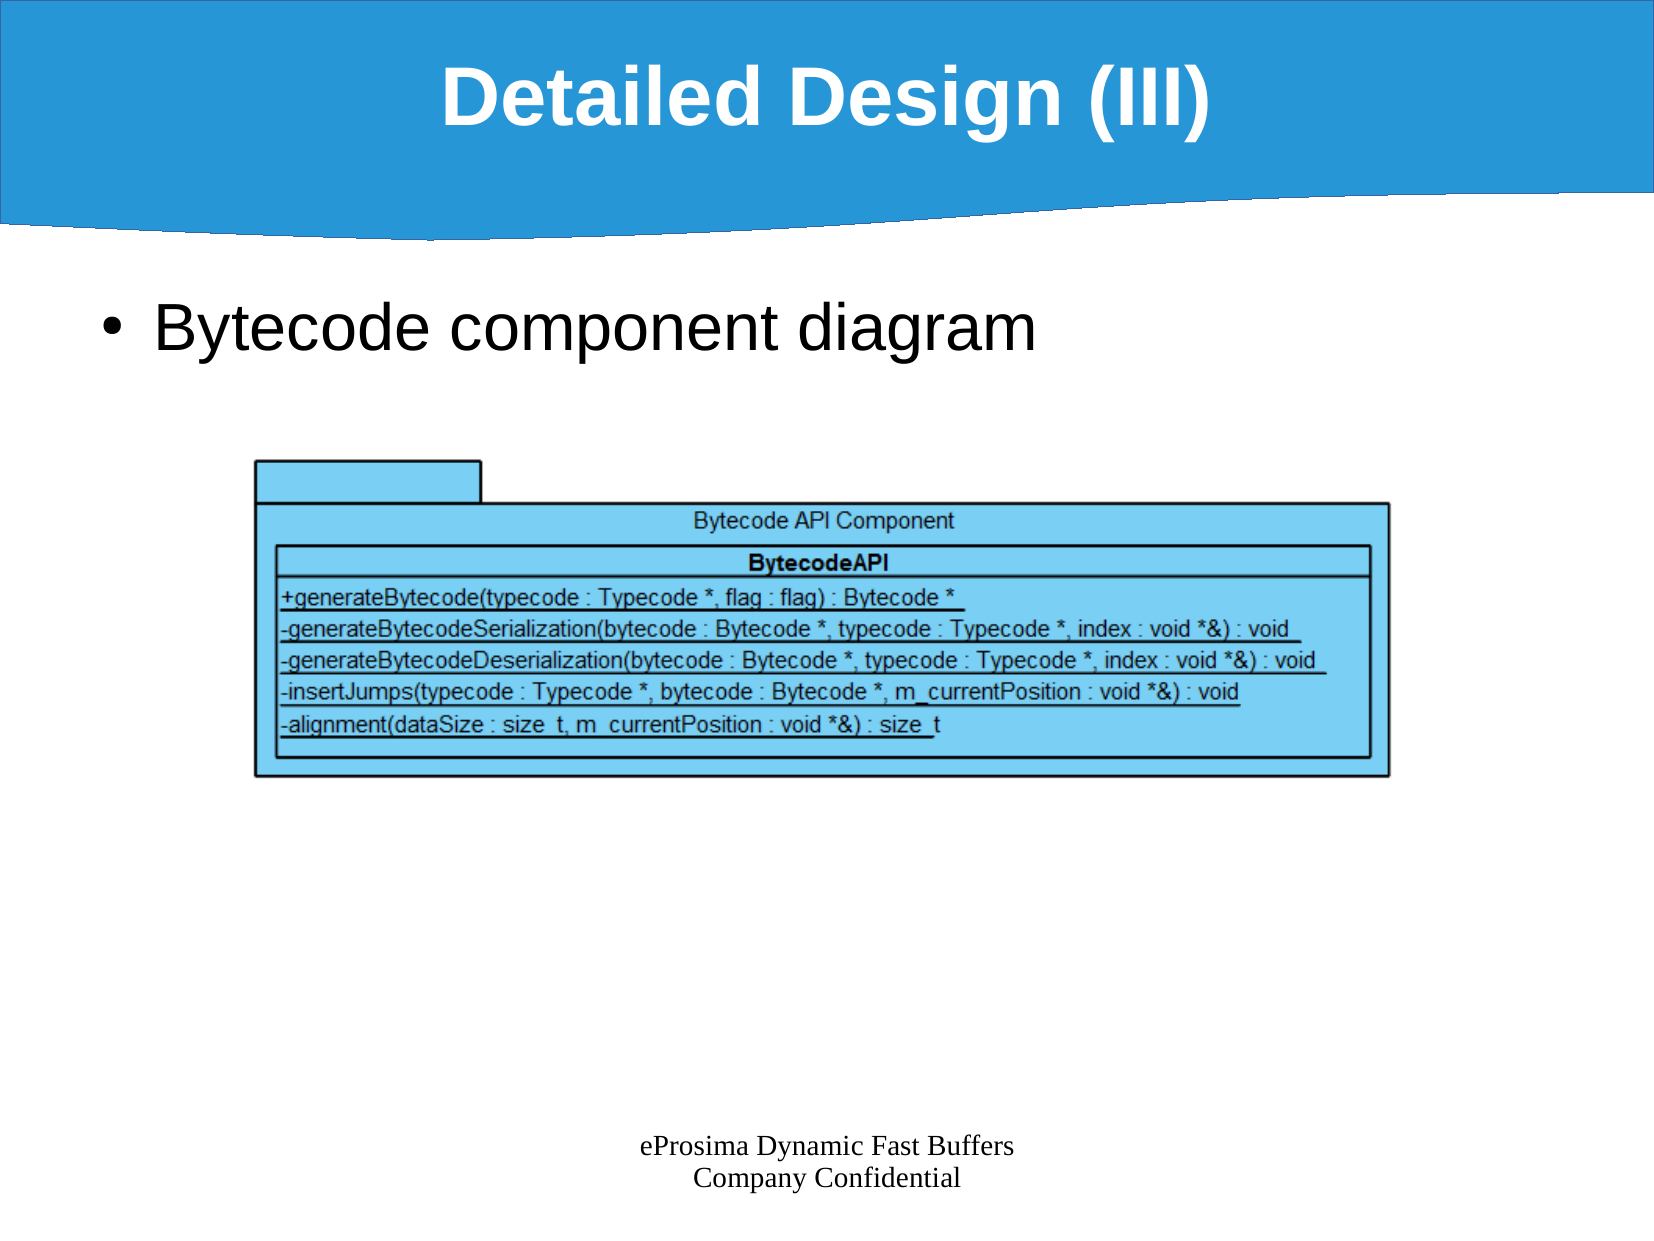

Detailed Design (III)
# Bytecode component diagram
eProsima Dynamic Fast Buffers